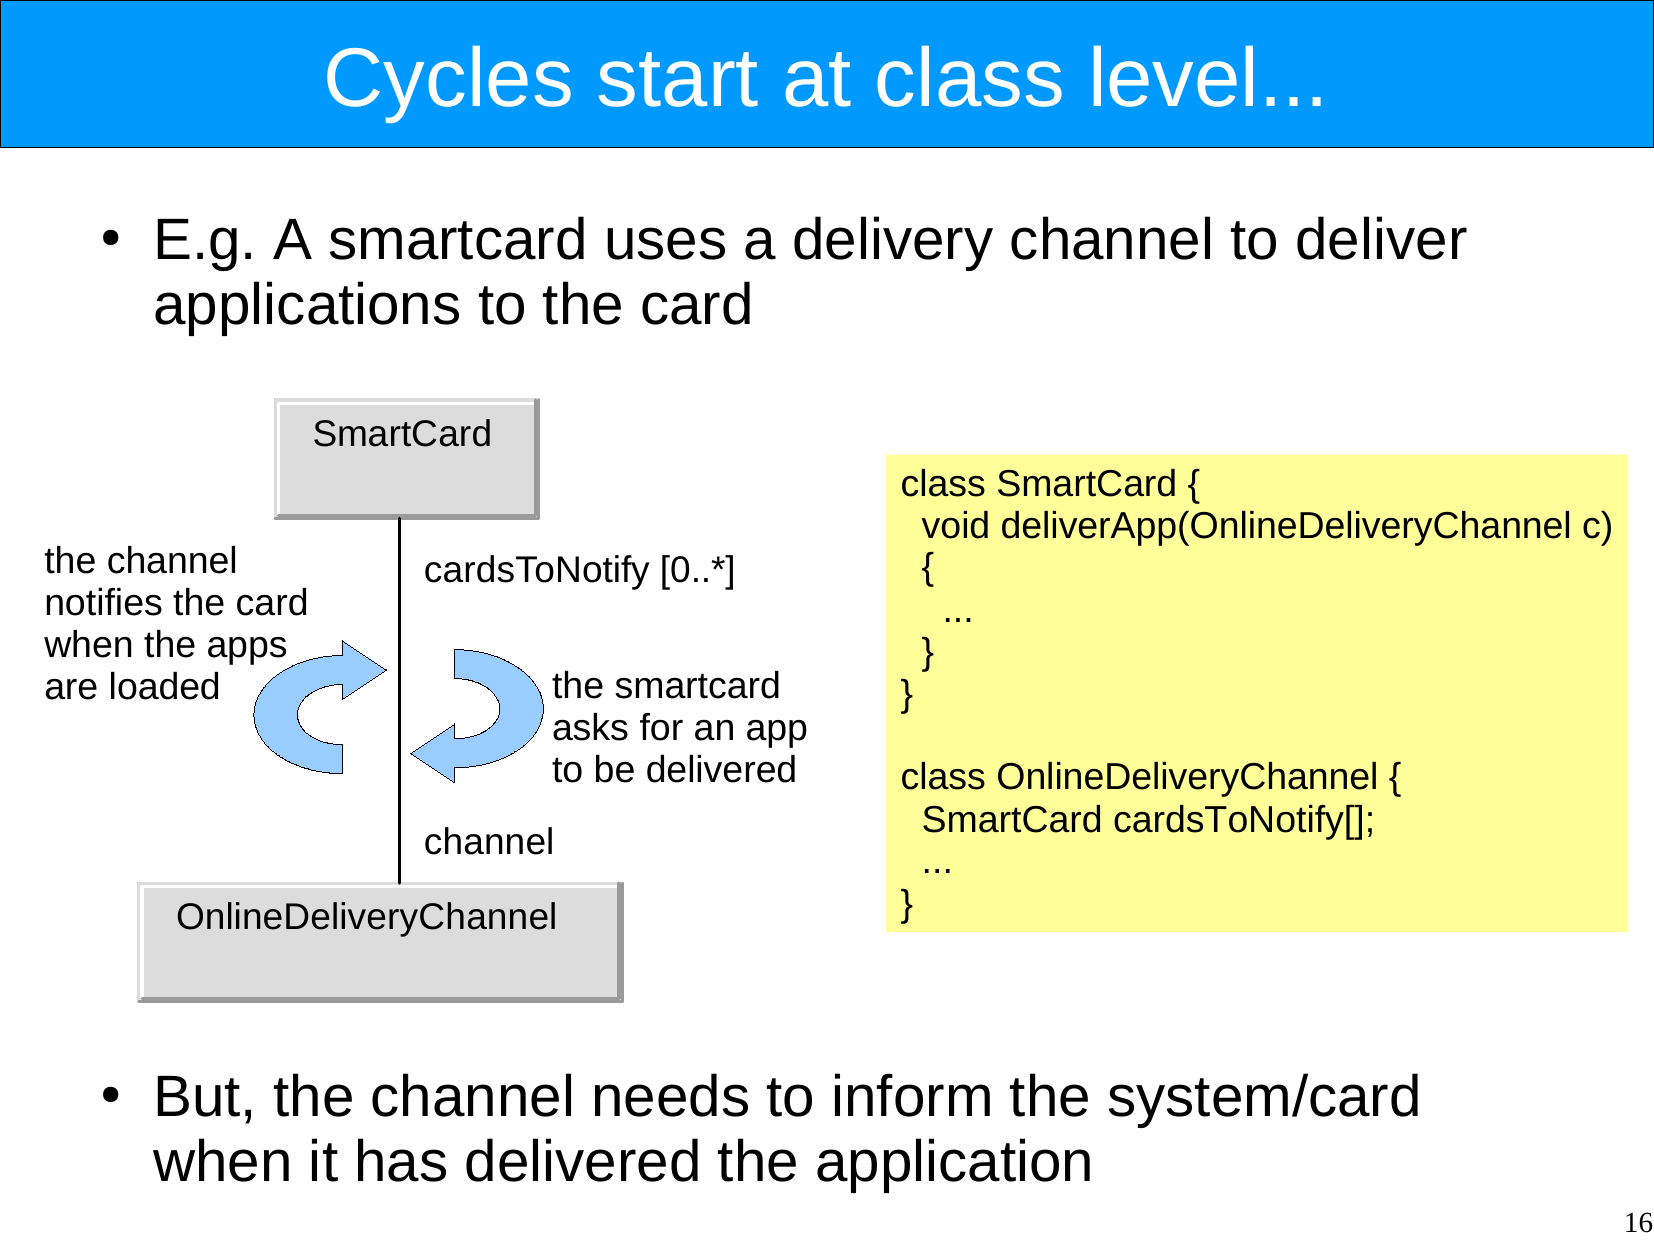

# Cycles start at class level...
E.g. A smartcard uses a delivery channel to deliver applications to the card
But, the channel needs to inform the system/card when it has delivered the application
class SmartCard {
 void deliverApp(OnlineDeliveryChannel c)
 {
 ...
 }
}
class OnlineDeliveryChannel {
 SmartCard cardsToNotify[];
 ...
}
the channel
notifies the card
when the apps
are loaded
the smartcard
asks for an app
to be delivered
16